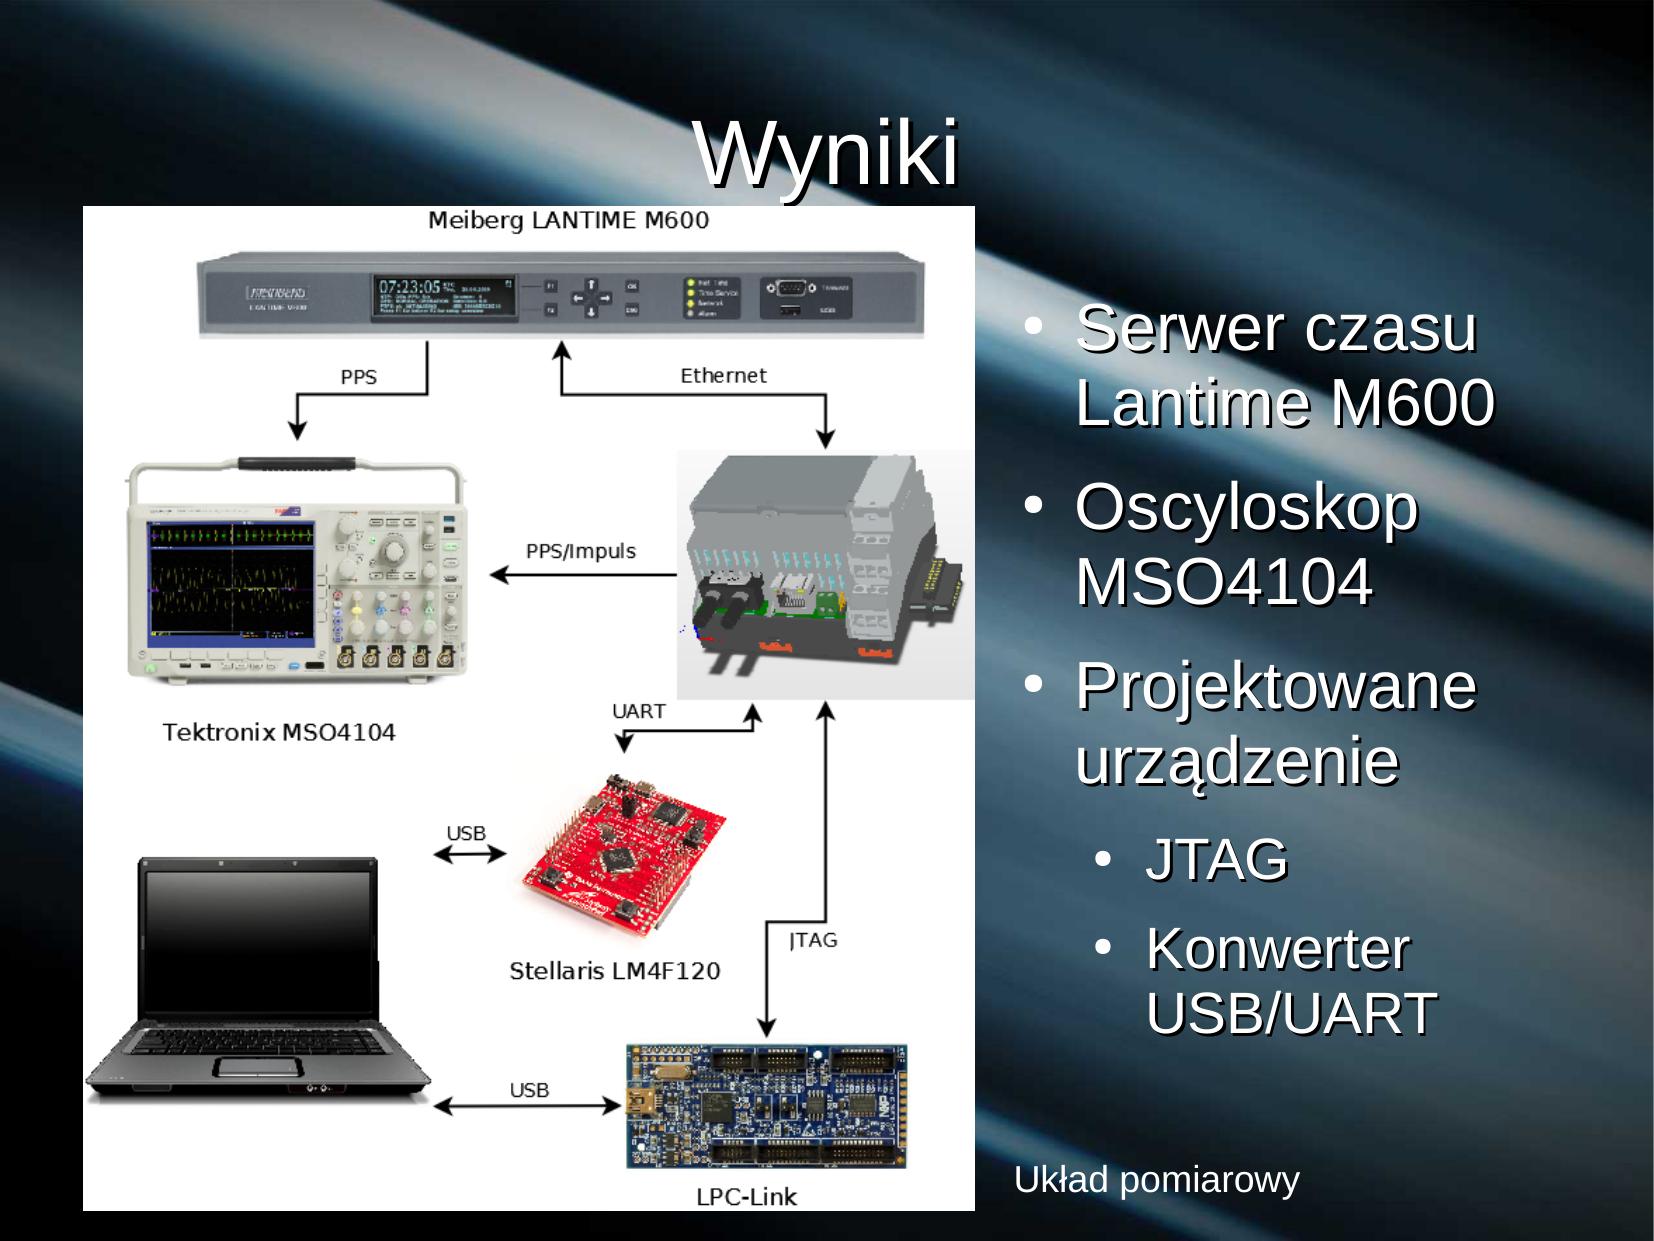

# Wyniki
Serwer czasu Lantime M600
Oscyloskop MSO4104
Projektowane urządzenie
JTAG
Konwerter USB/UART
Układ pomiarowy